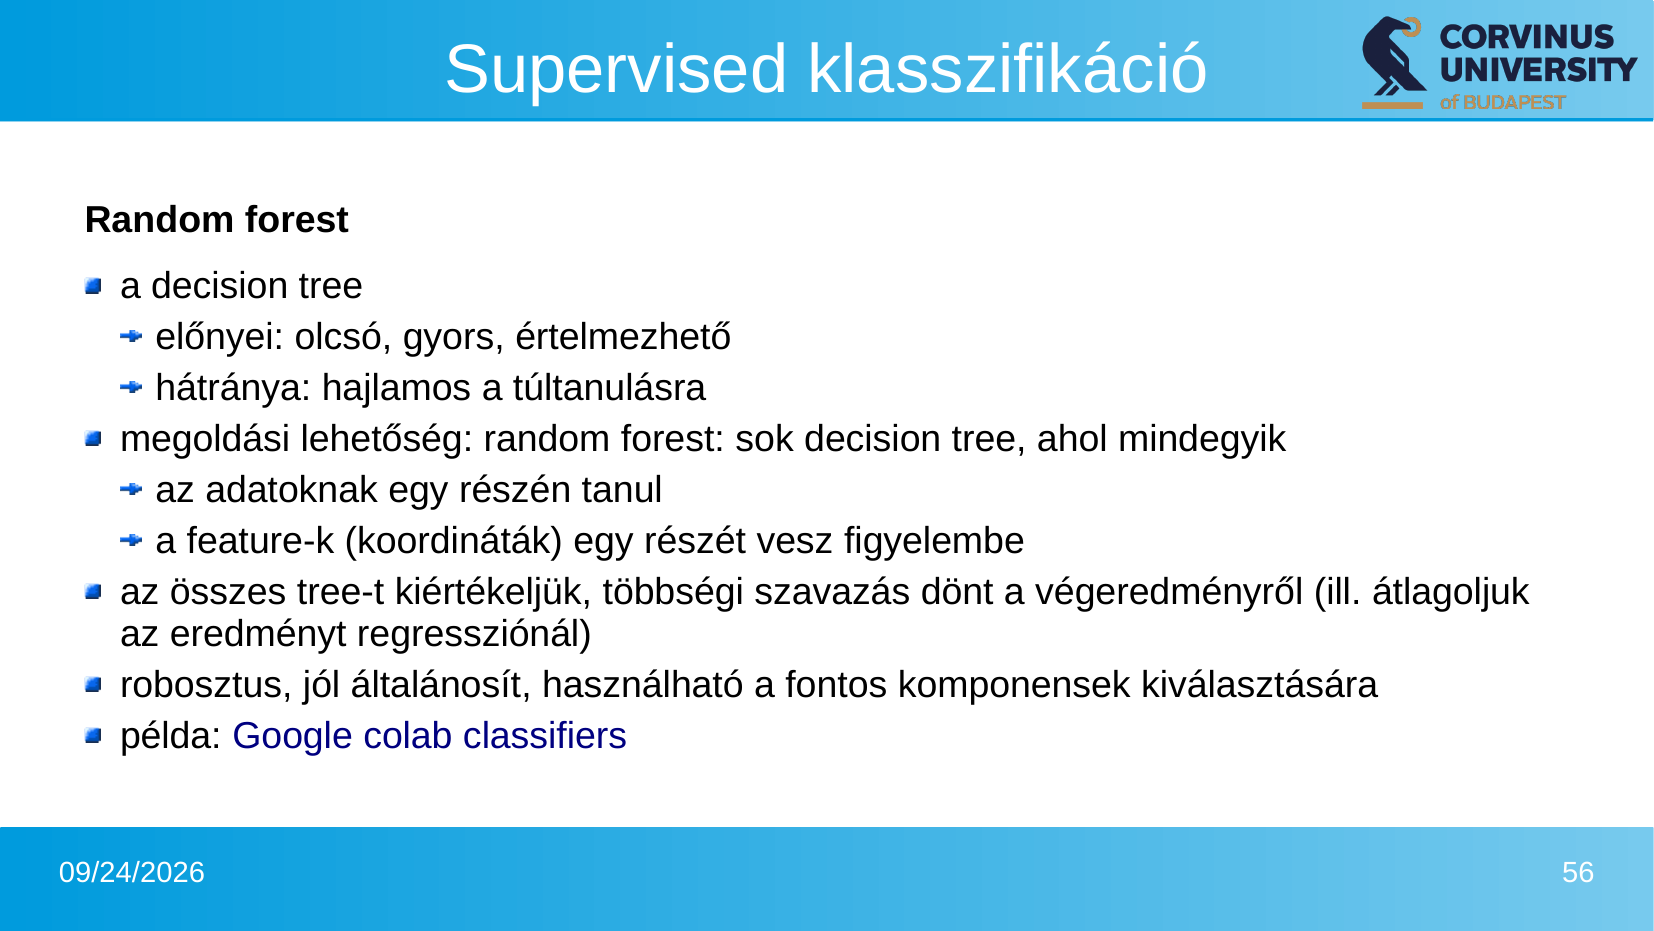

# Supervised klasszifikáció
Random forest
a decision tree
előnyei: olcsó, gyors, értelmezhető
hátránya: hajlamos a túltanulásra
megoldási lehetőség: random forest: sok decision tree, ahol mindegyik
az adatoknak egy részén tanul
a feature-k (koordináták) egy részét vesz figyelembe
az összes tree-t kiértékeljük, többségi szavazás dönt a végeredményről (ill. átlagoljuk az eredményt regressziónál)
robosztus, jól általánosít, használható a fontos komponensek kiválasztására
példa: Google colab classifiers
56